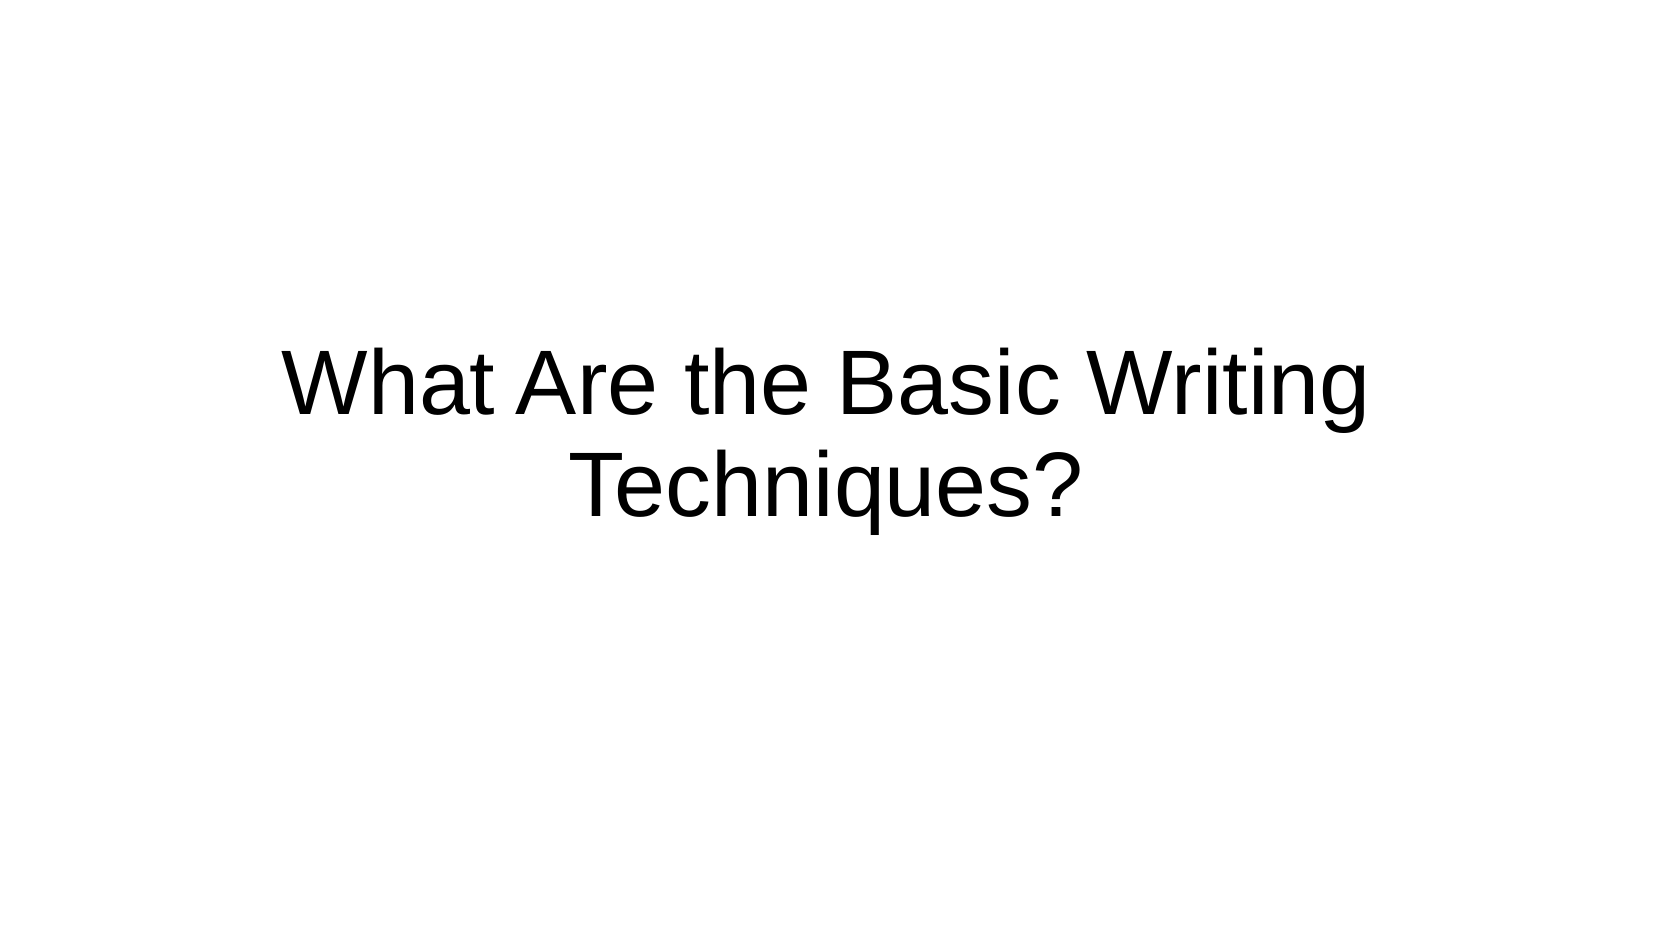

# What Are the Basic Writing Techniques?